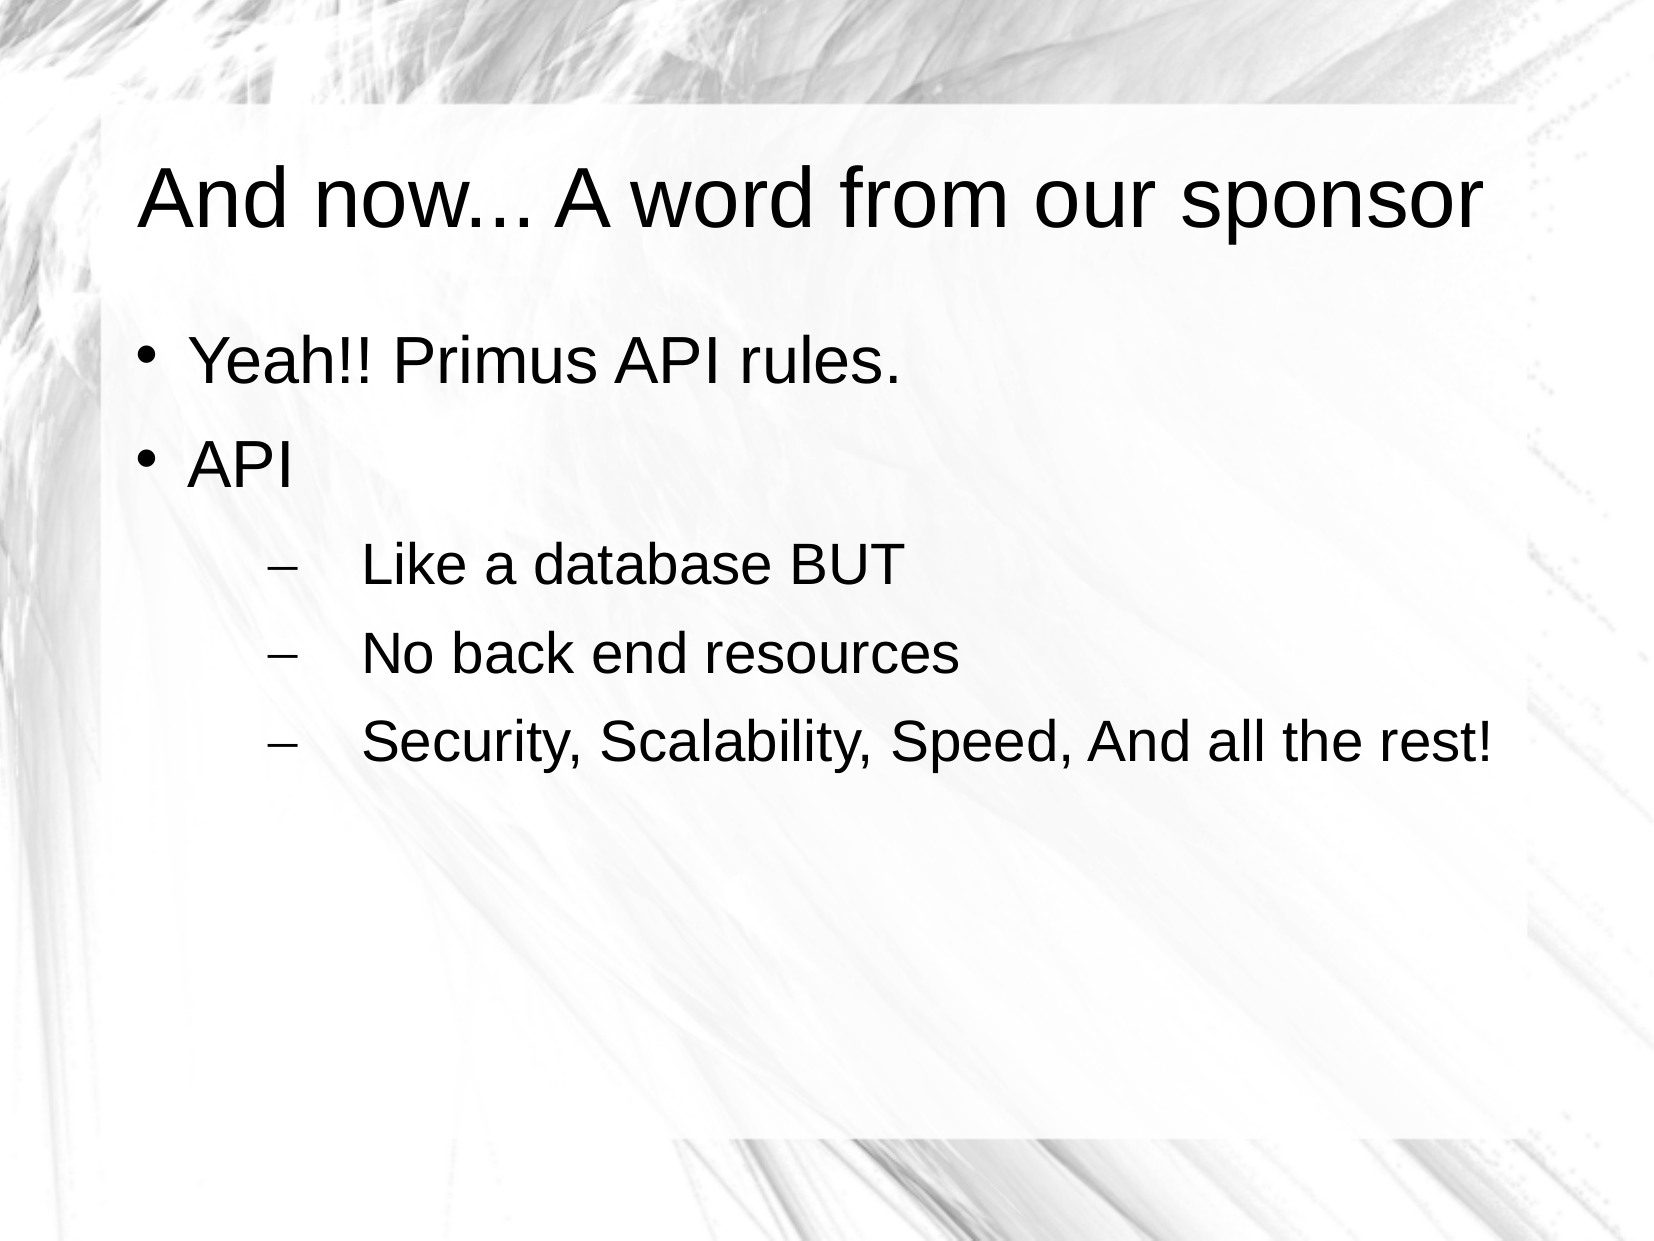

# And now... A word from our sponsor
Yeah!! Primus API rules.
API
Like a database BUT
No back end resources
Security, Scalability, Speed, And all the rest!